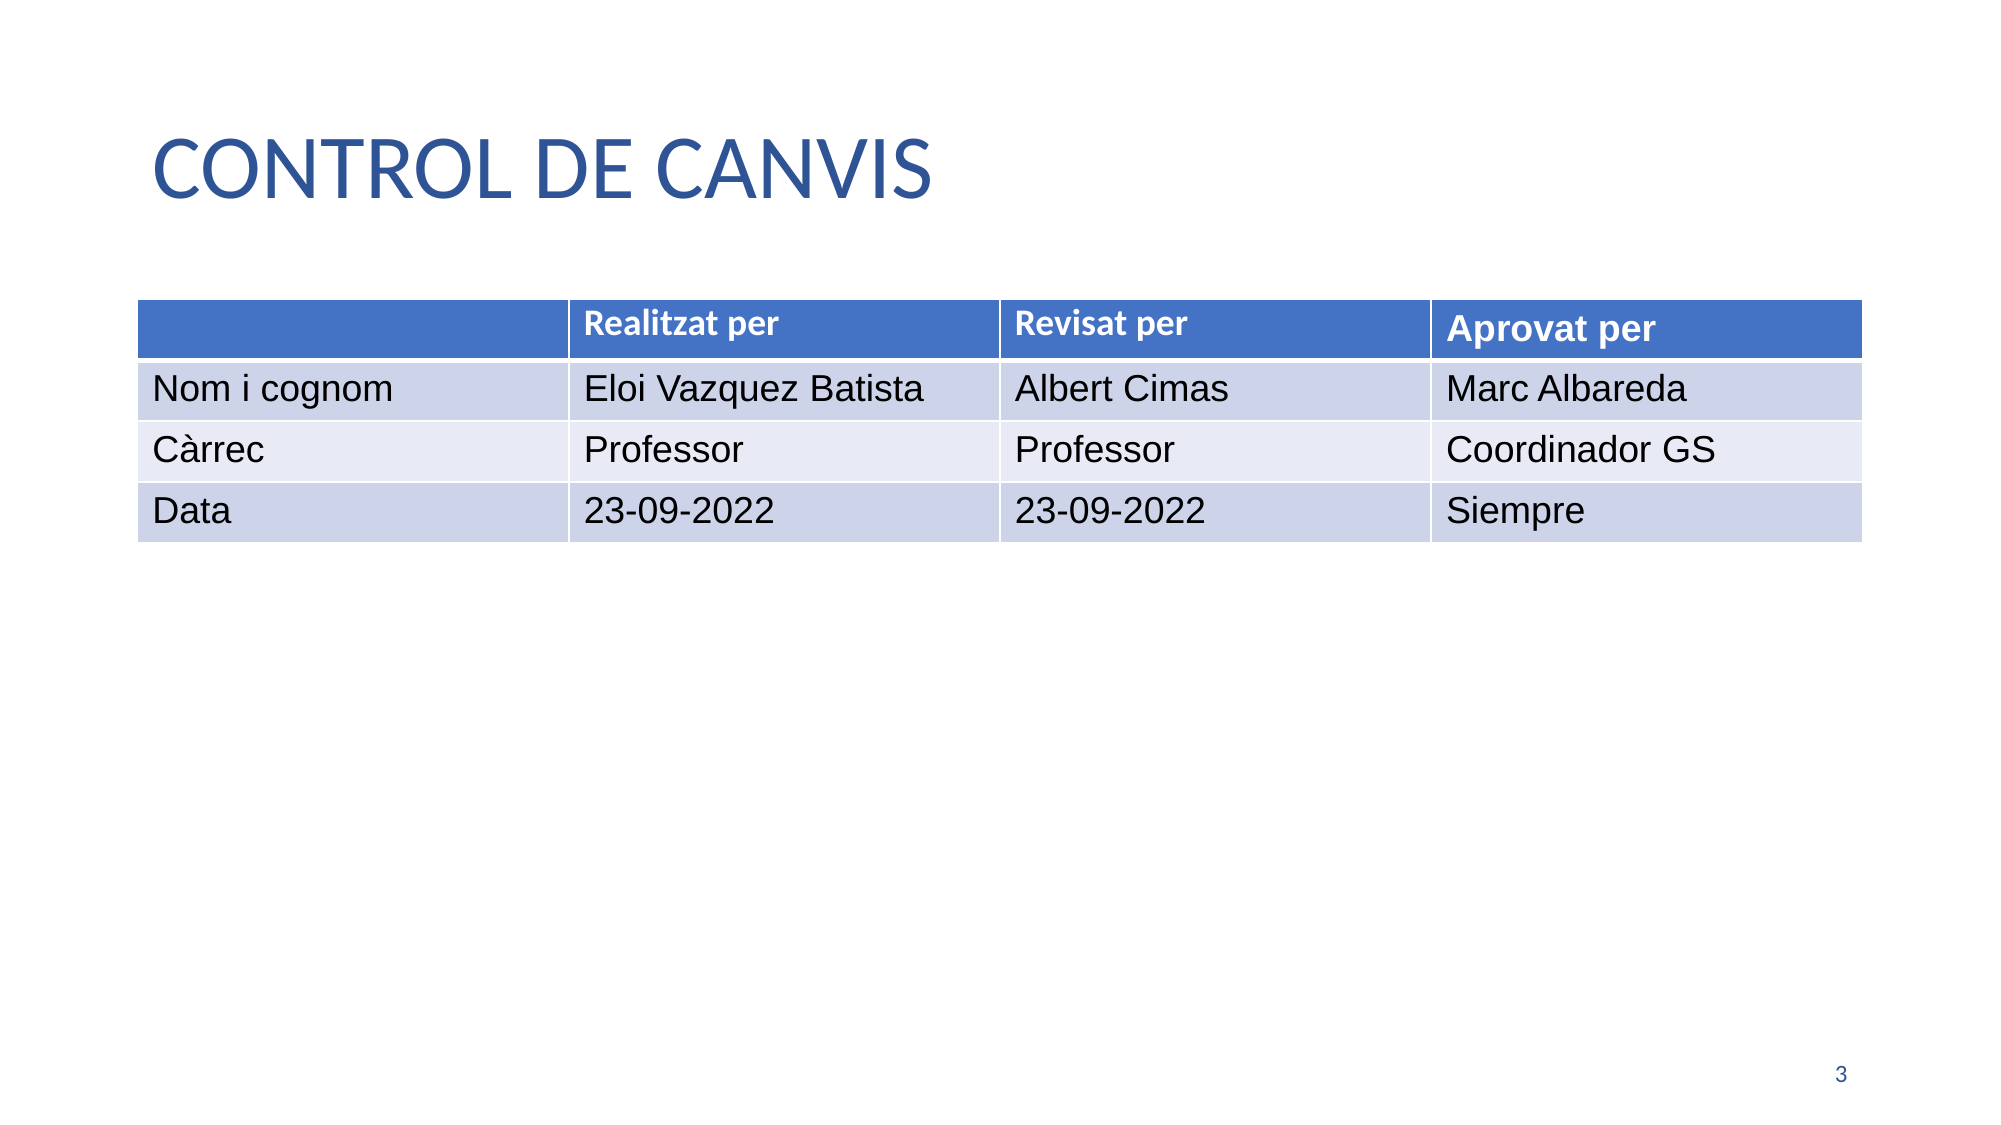

# CONTROL DE CANVIS
| | Realitzat per | Revisat per | Aprovat per |
| --- | --- | --- | --- |
| Nom i cognom | Eloi Vazquez Batista | Albert Cimas | Marc Albareda |
| Càrrec | Professor | Professor | Coordinador GS |
| Data | 23-09-2022 | 23-09-2022 | Siempre |